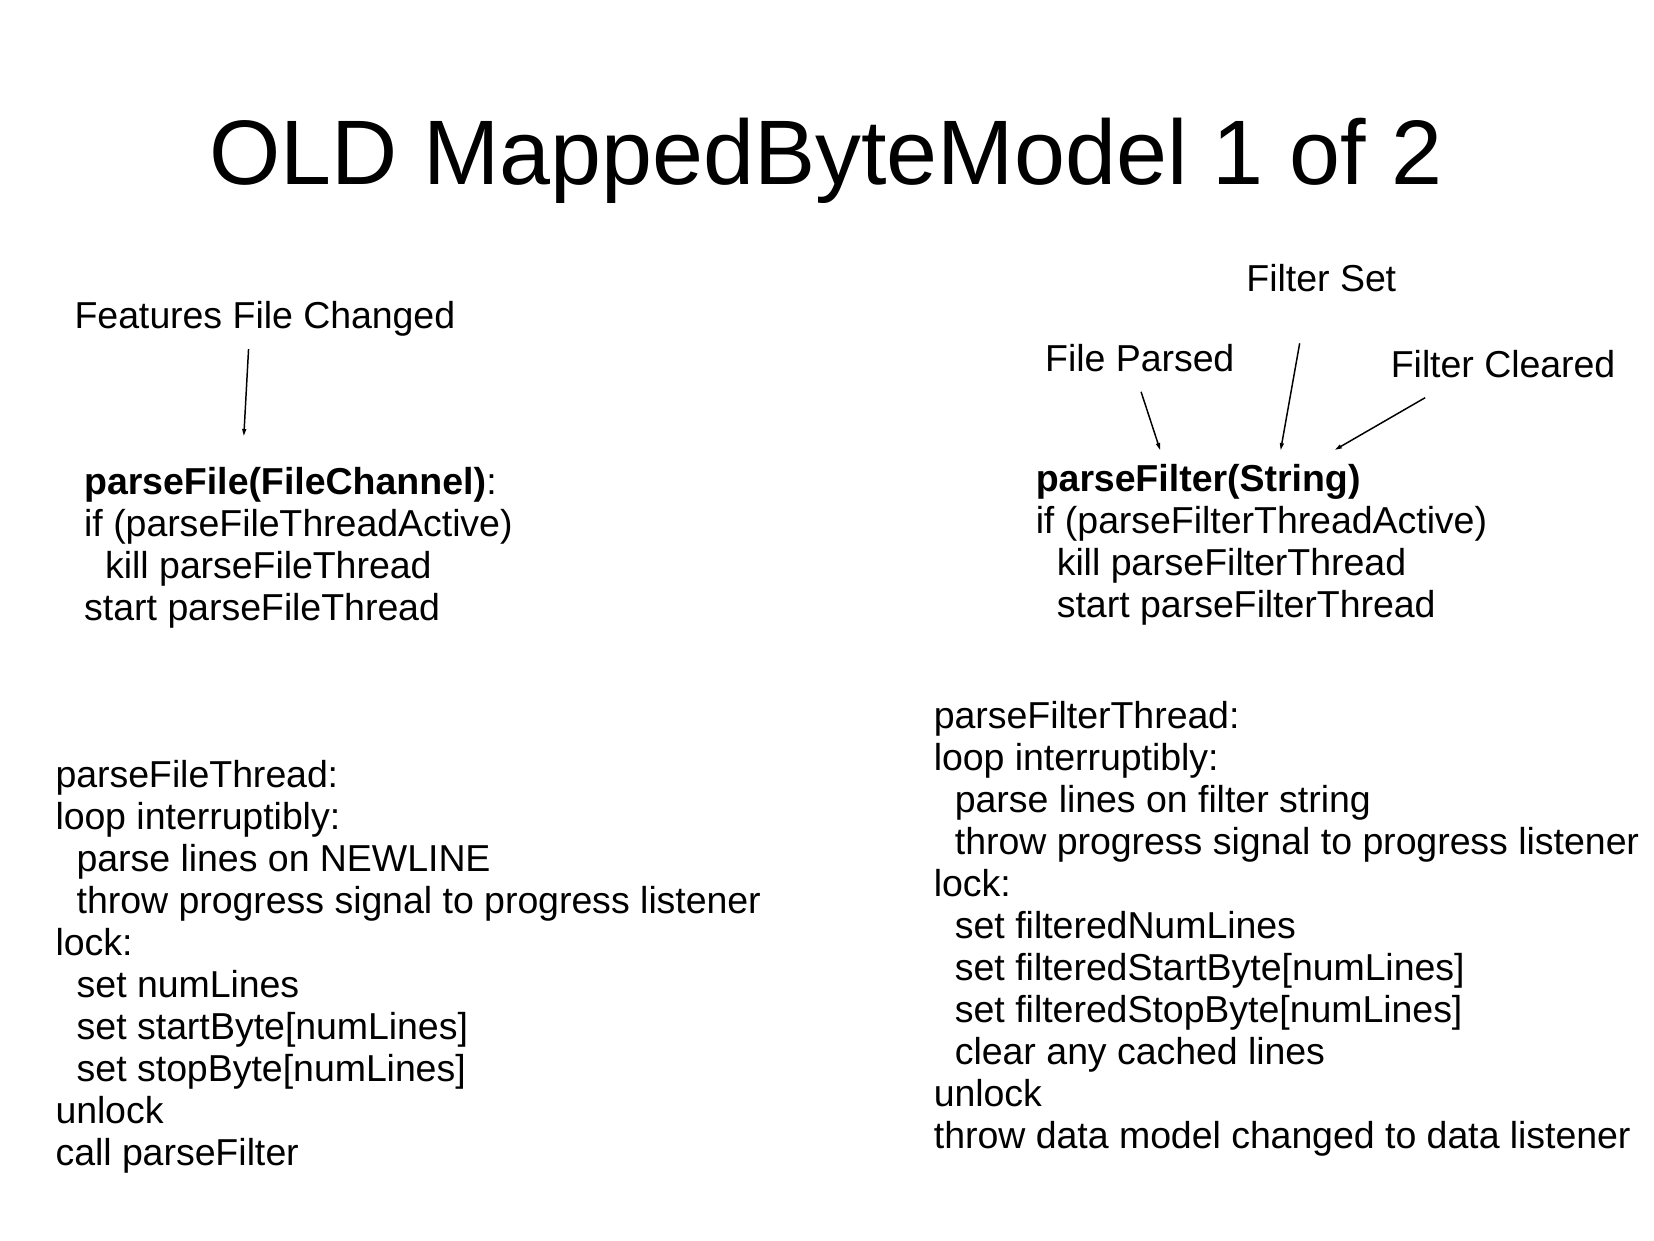

# OLD MappedByteModel 1 of 2
Filter Set
Features File Changed
File Parsed
Filter Cleared
parseFilter(String)
if (parseFilterThreadActive)
 kill parseFilterThread
 start parseFilterThread
parseFile(FileChannel):
if (parseFileThreadActive)
 kill parseFileThread
start parseFileThread
parseFilterThread:
loop interruptibly:
 parse lines on filter string
 throw progress signal to progress listener
lock:
 set filteredNumLines
 set filteredStartByte[numLines]
 set filteredStopByte[numLines]
 clear any cached lines
unlock
throw data model changed to data listener
parseFileThread:
loop interruptibly:
 parse lines on NEWLINE
 throw progress signal to progress listener
lock:
 set numLines
 set startByte[numLines]
 set stopByte[numLines]
unlock
call parseFilter